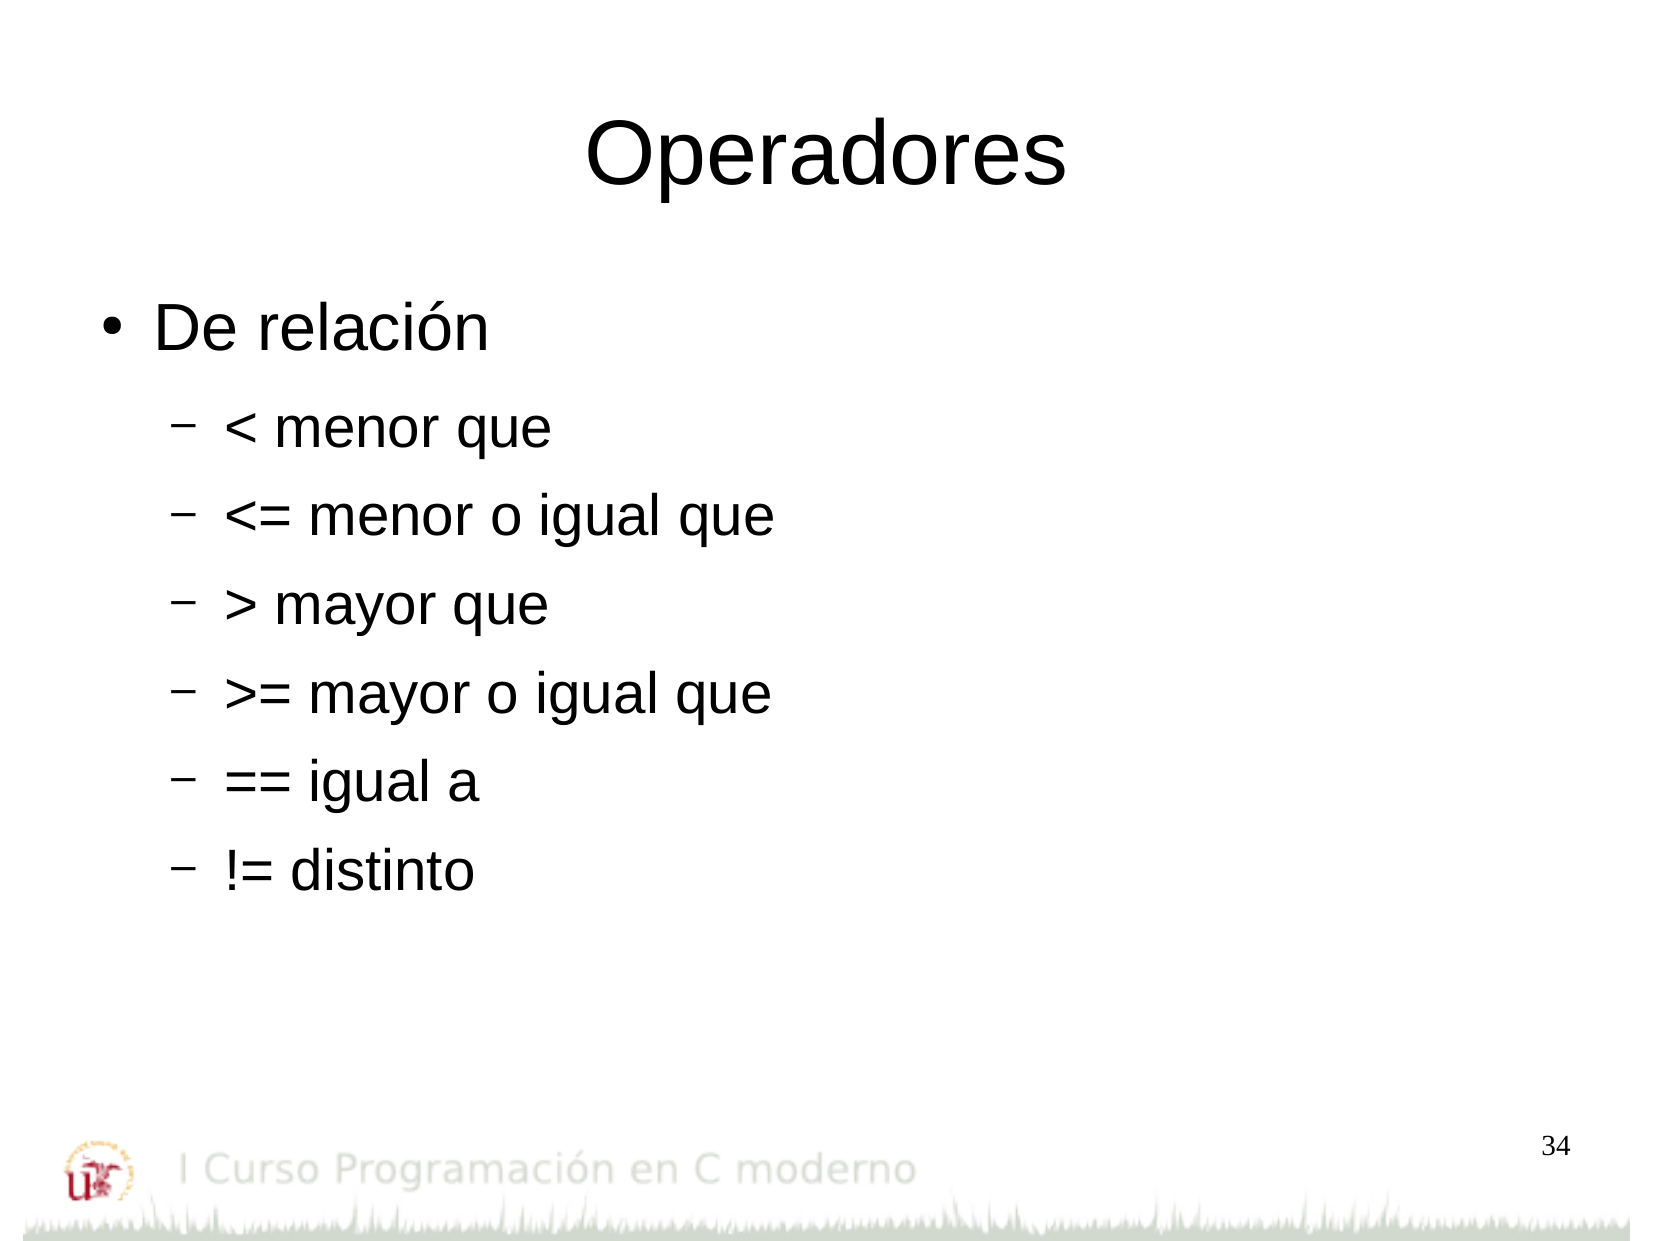

# Operadores
De relación
< menor que
<= menor o igual que
> mayor que
>= mayor o igual que
== igual a
!= distinto
34